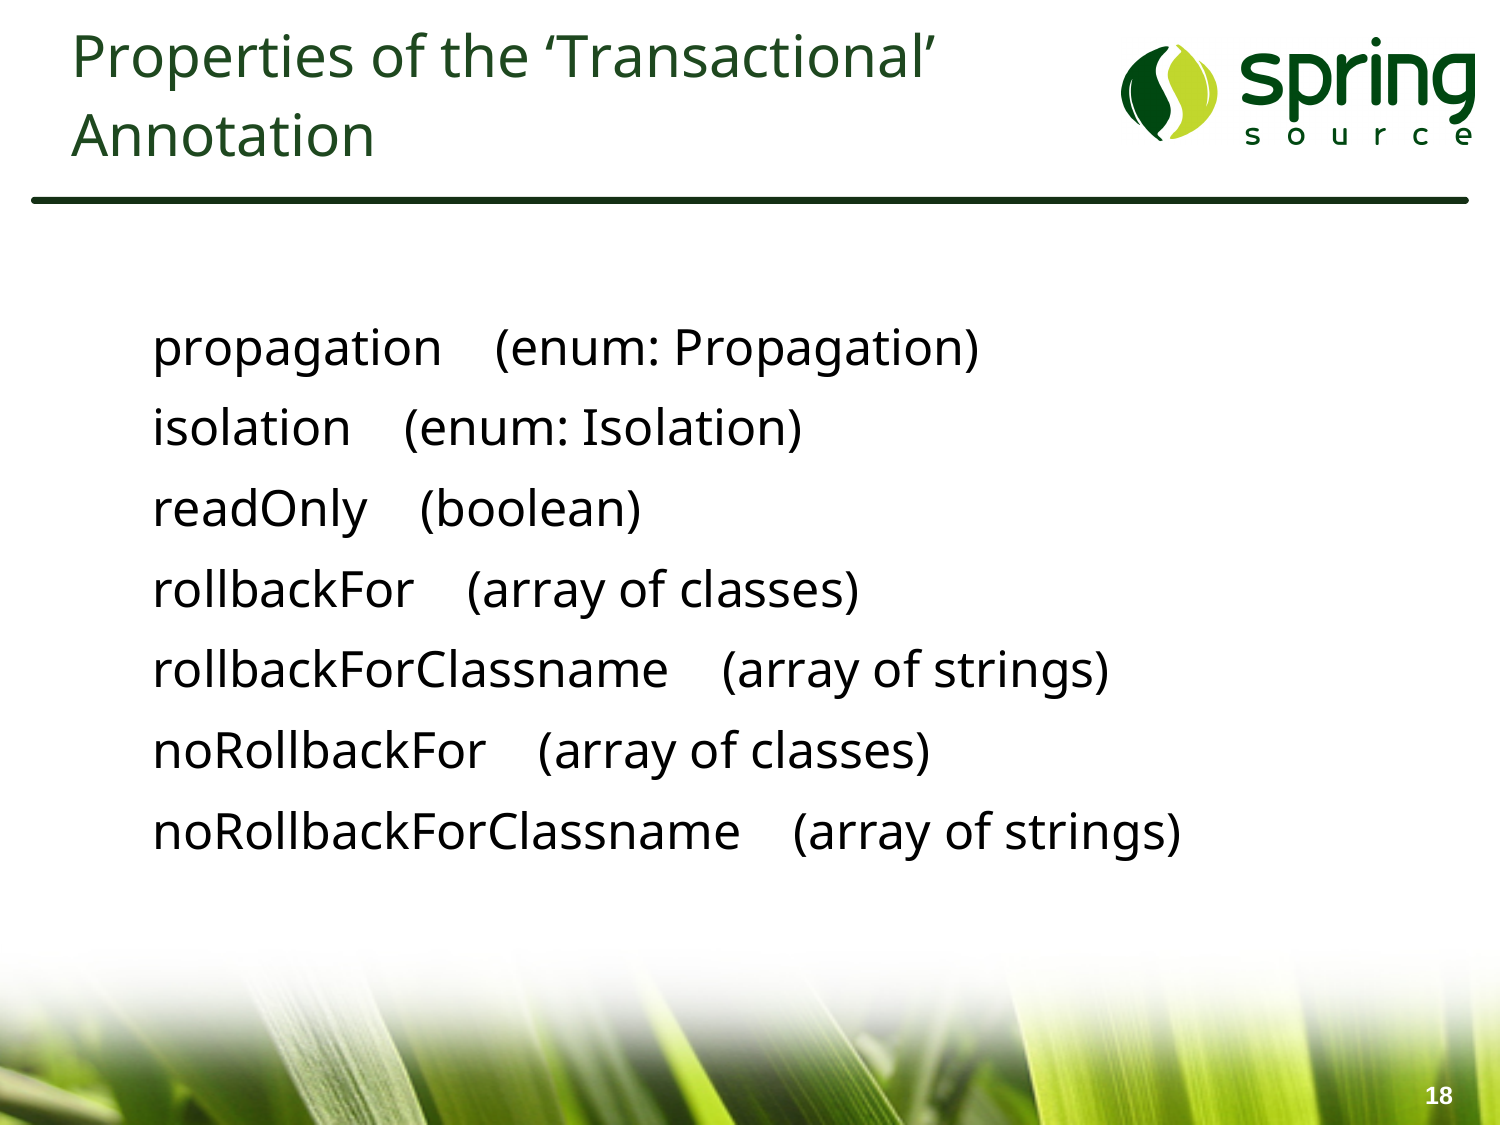

# Properties of the ‘Transactional’ Annotation
propagation (enum: Propagation)
isolation (enum: Isolation)
readOnly (boolean)
rollbackFor (array of classes)
rollbackForClassname (array of strings)
noRollbackFor (array of classes)
noRollbackForClassname (array of strings)